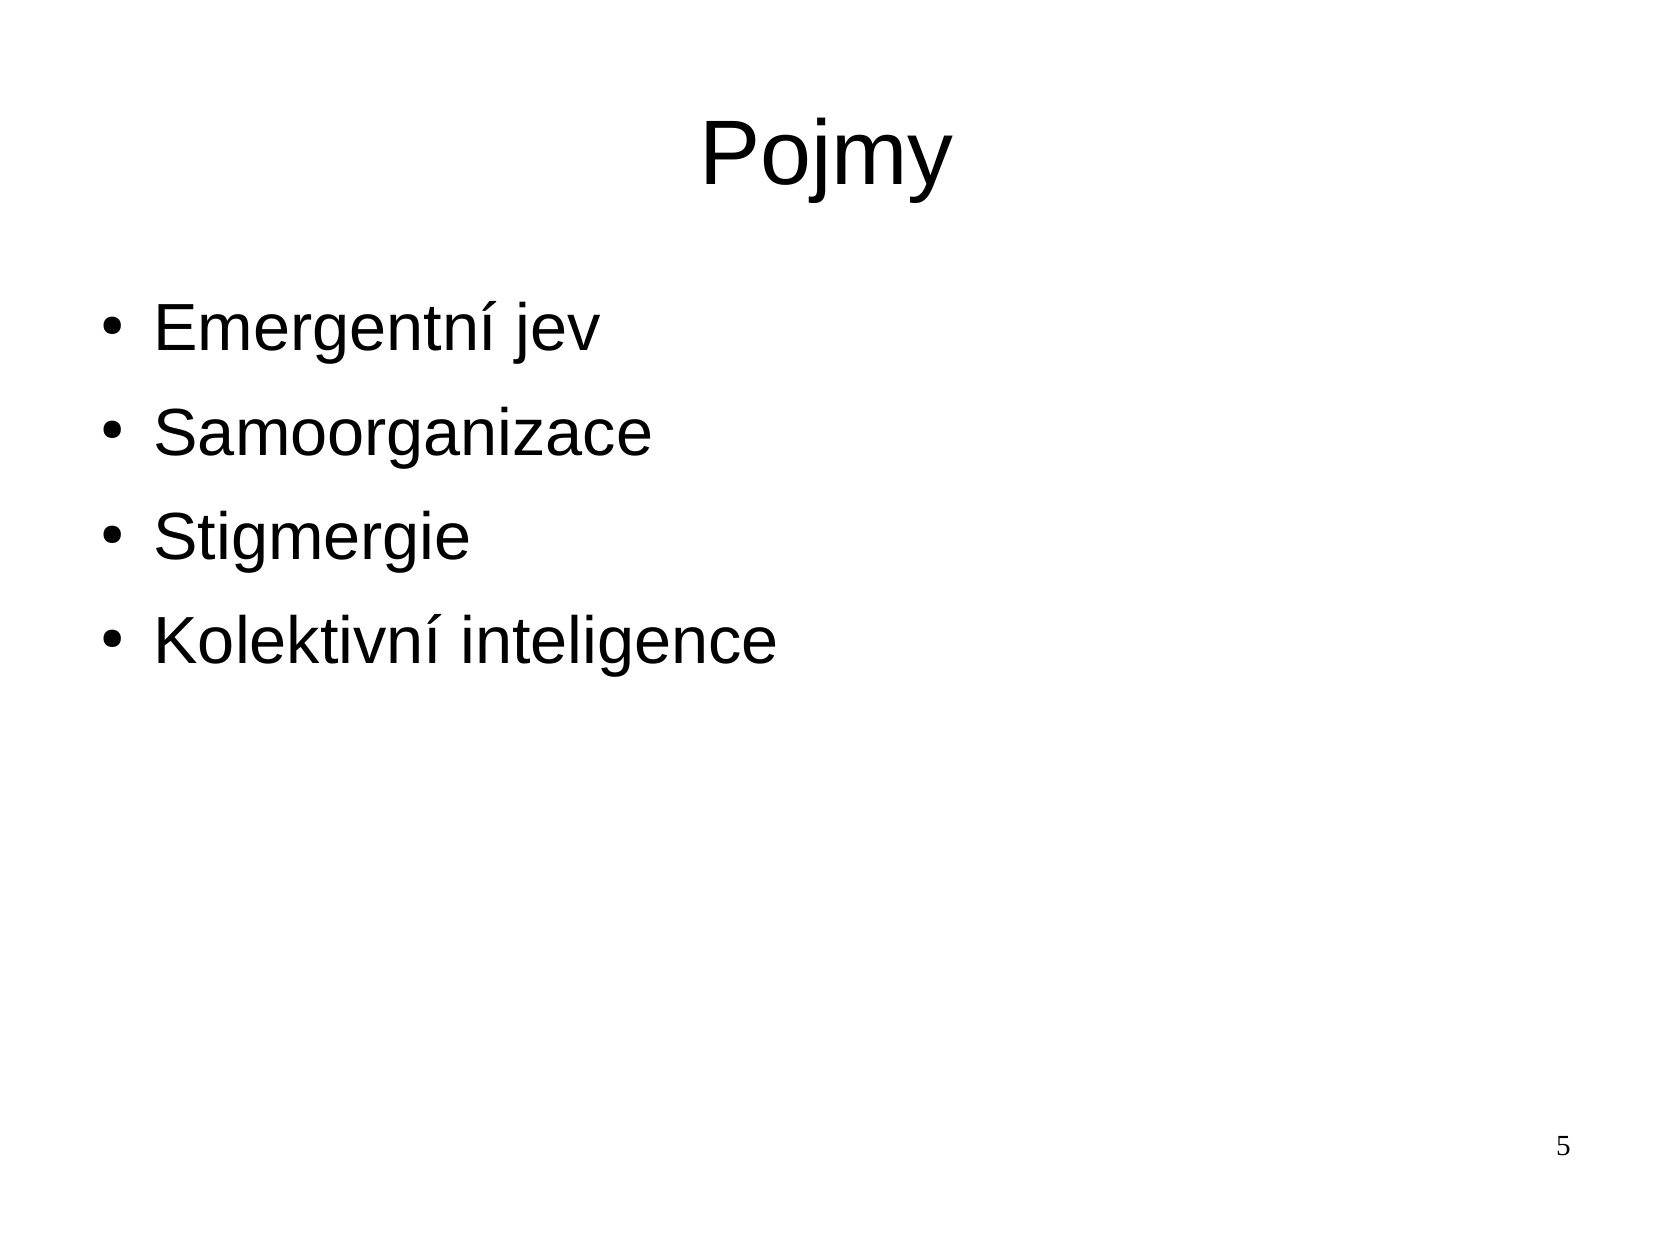

# Pojmy
Emergentní jev
Samoorganizace
Stigmergie
Kolektivní inteligence
5